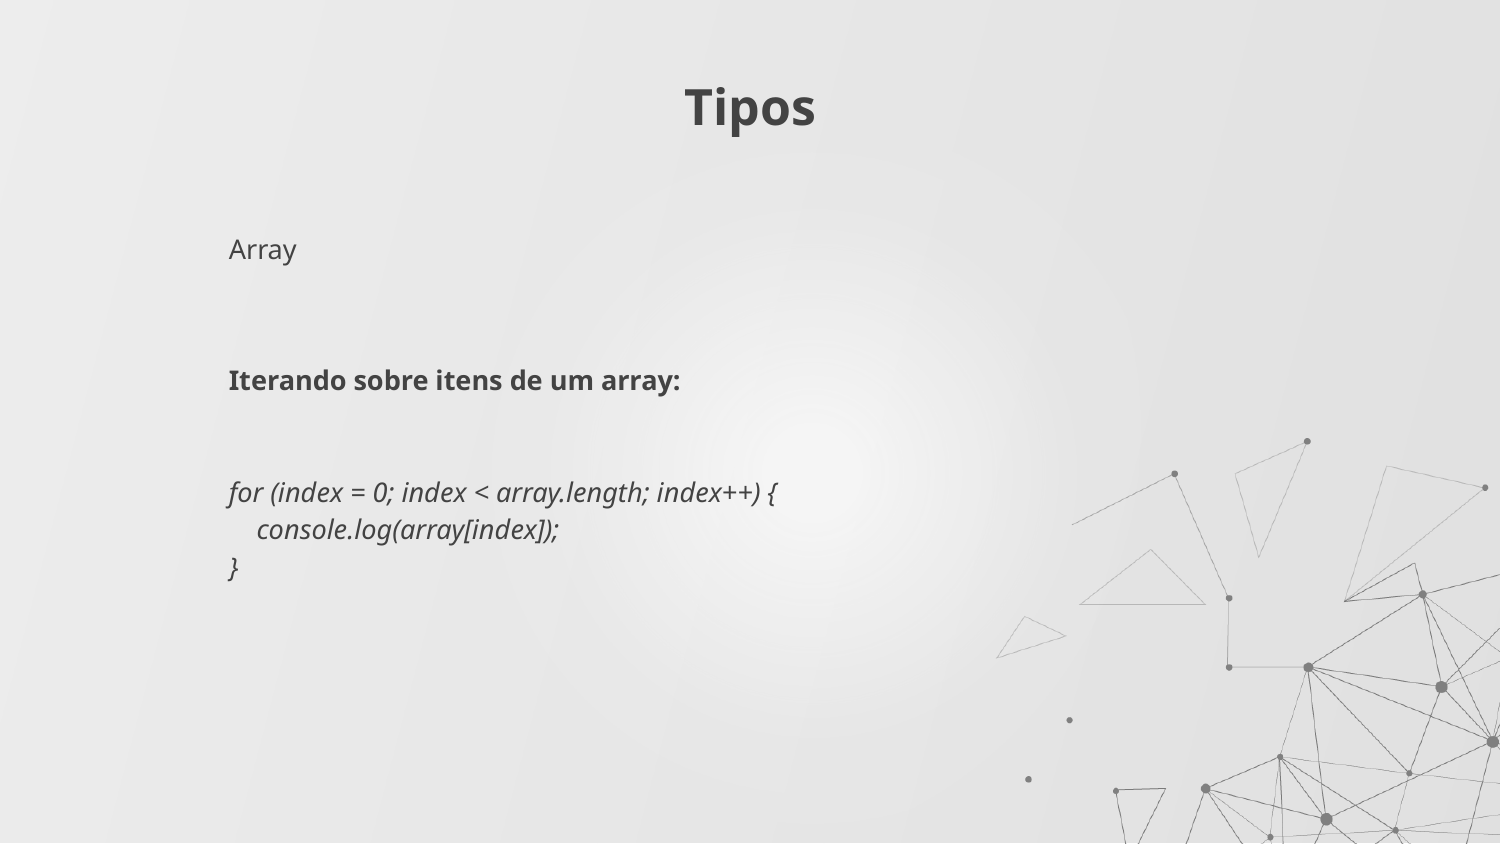

Tipos
# Array
Iterando sobre itens de um array:
for (index = 0; index < array.length; index++) {
 console.log(array[index]);
}